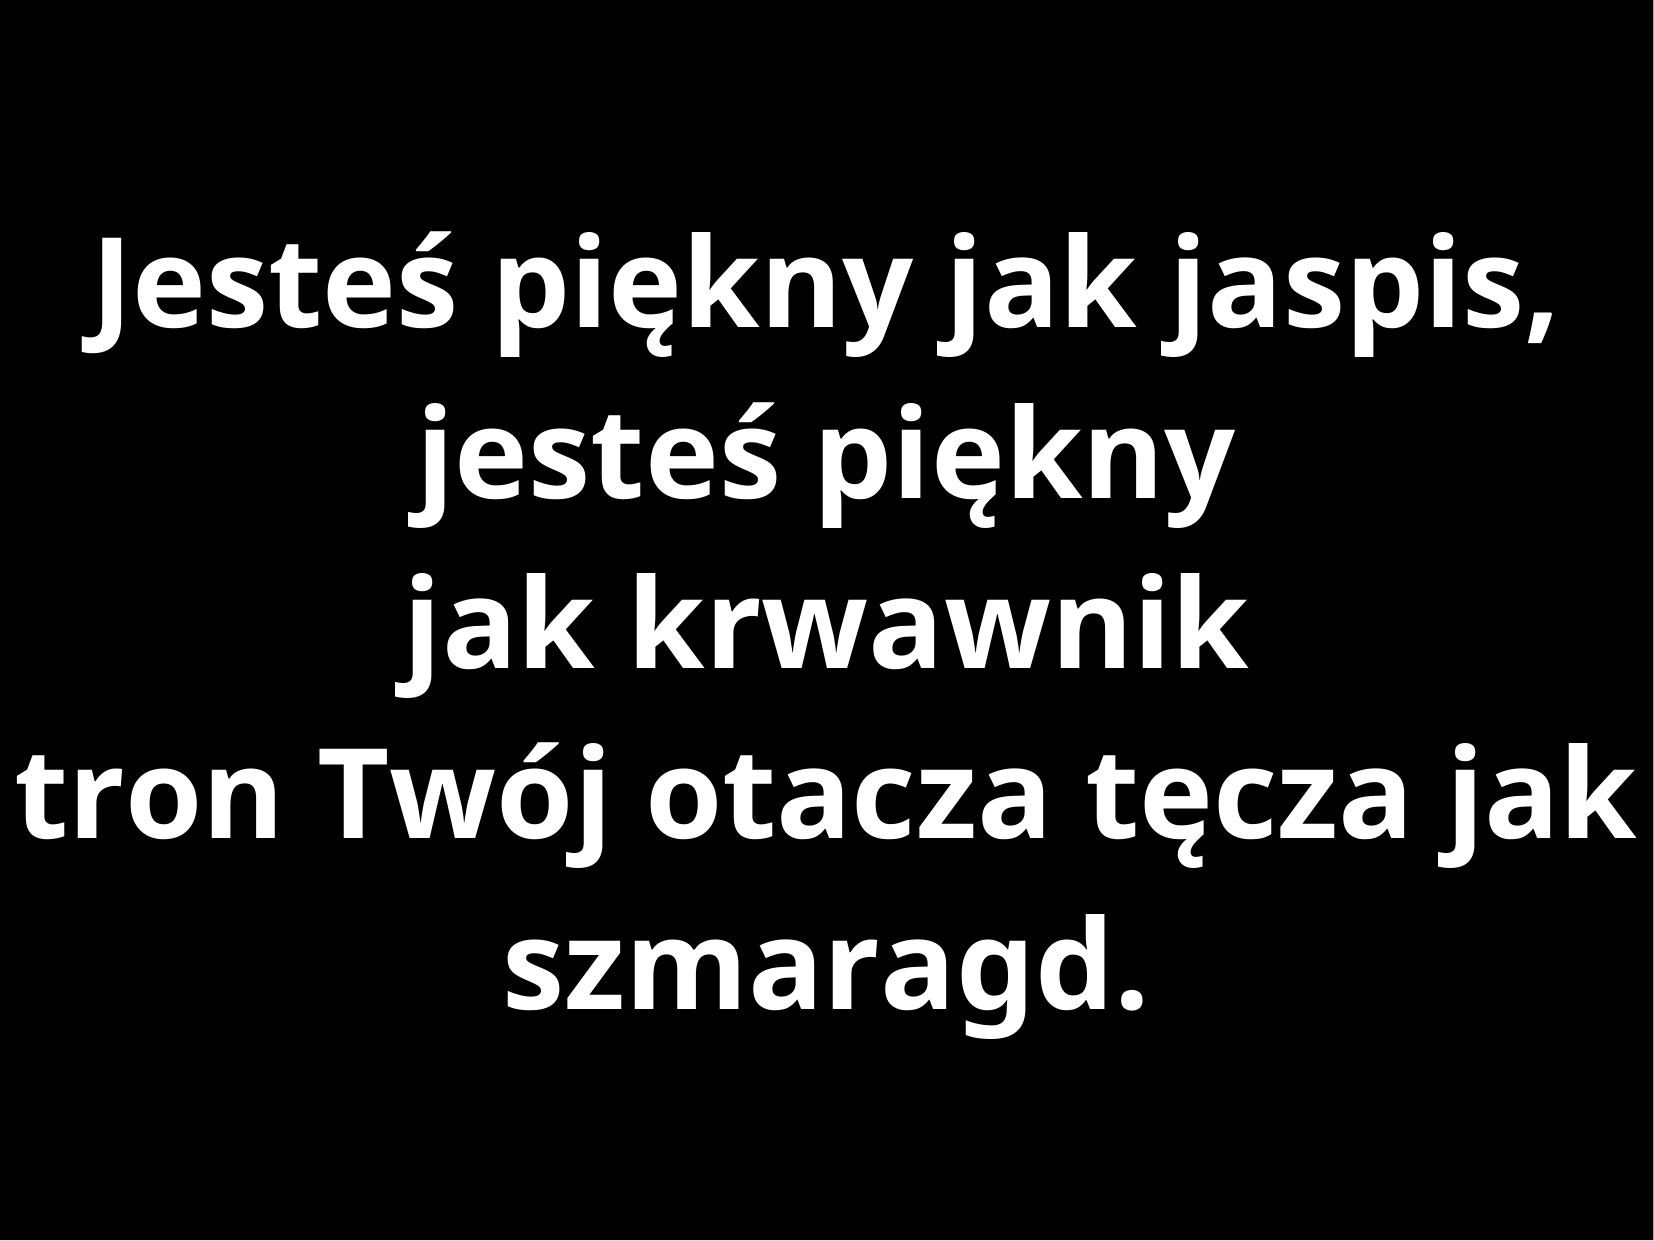

# Jesteś piękny jak jaspis, jesteś piękny jak krwawnik tron Twój otacza tęcza jak szmaragd.